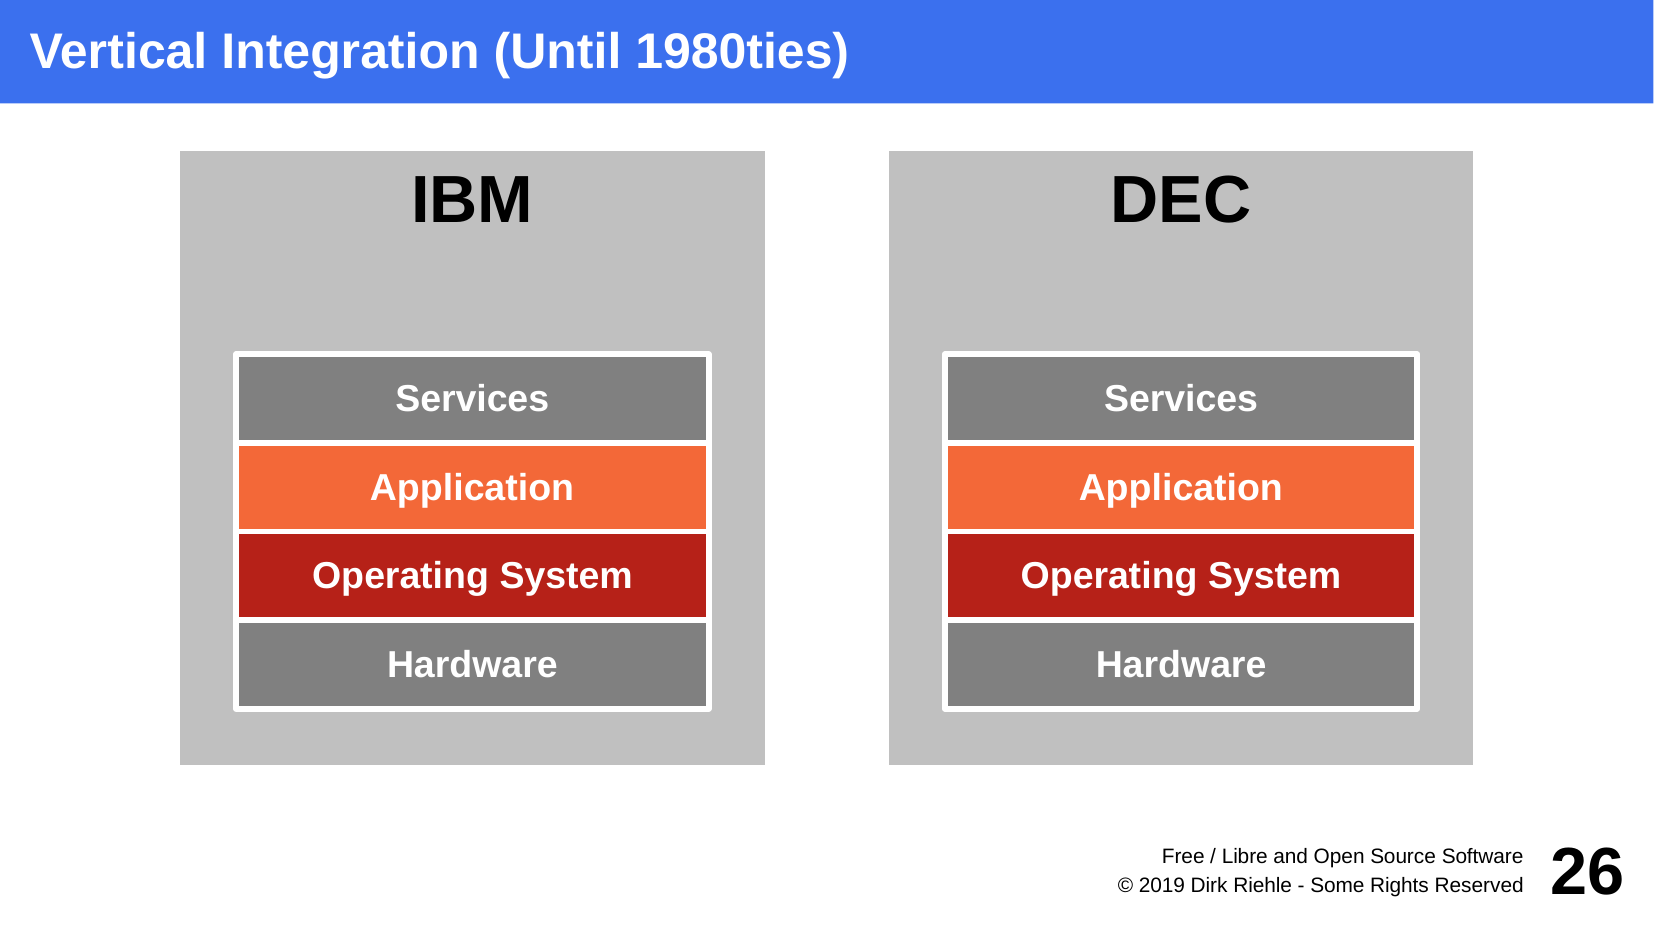

# Vertical Integration (Until 1980ties)
IBM
Services
Application
Operating System
Hardware
DEC
Services
Application
Operating System
Hardware
Free / Libre and Open Source Software
26
© 2019 Dirk Riehle - Some Rights Reserved